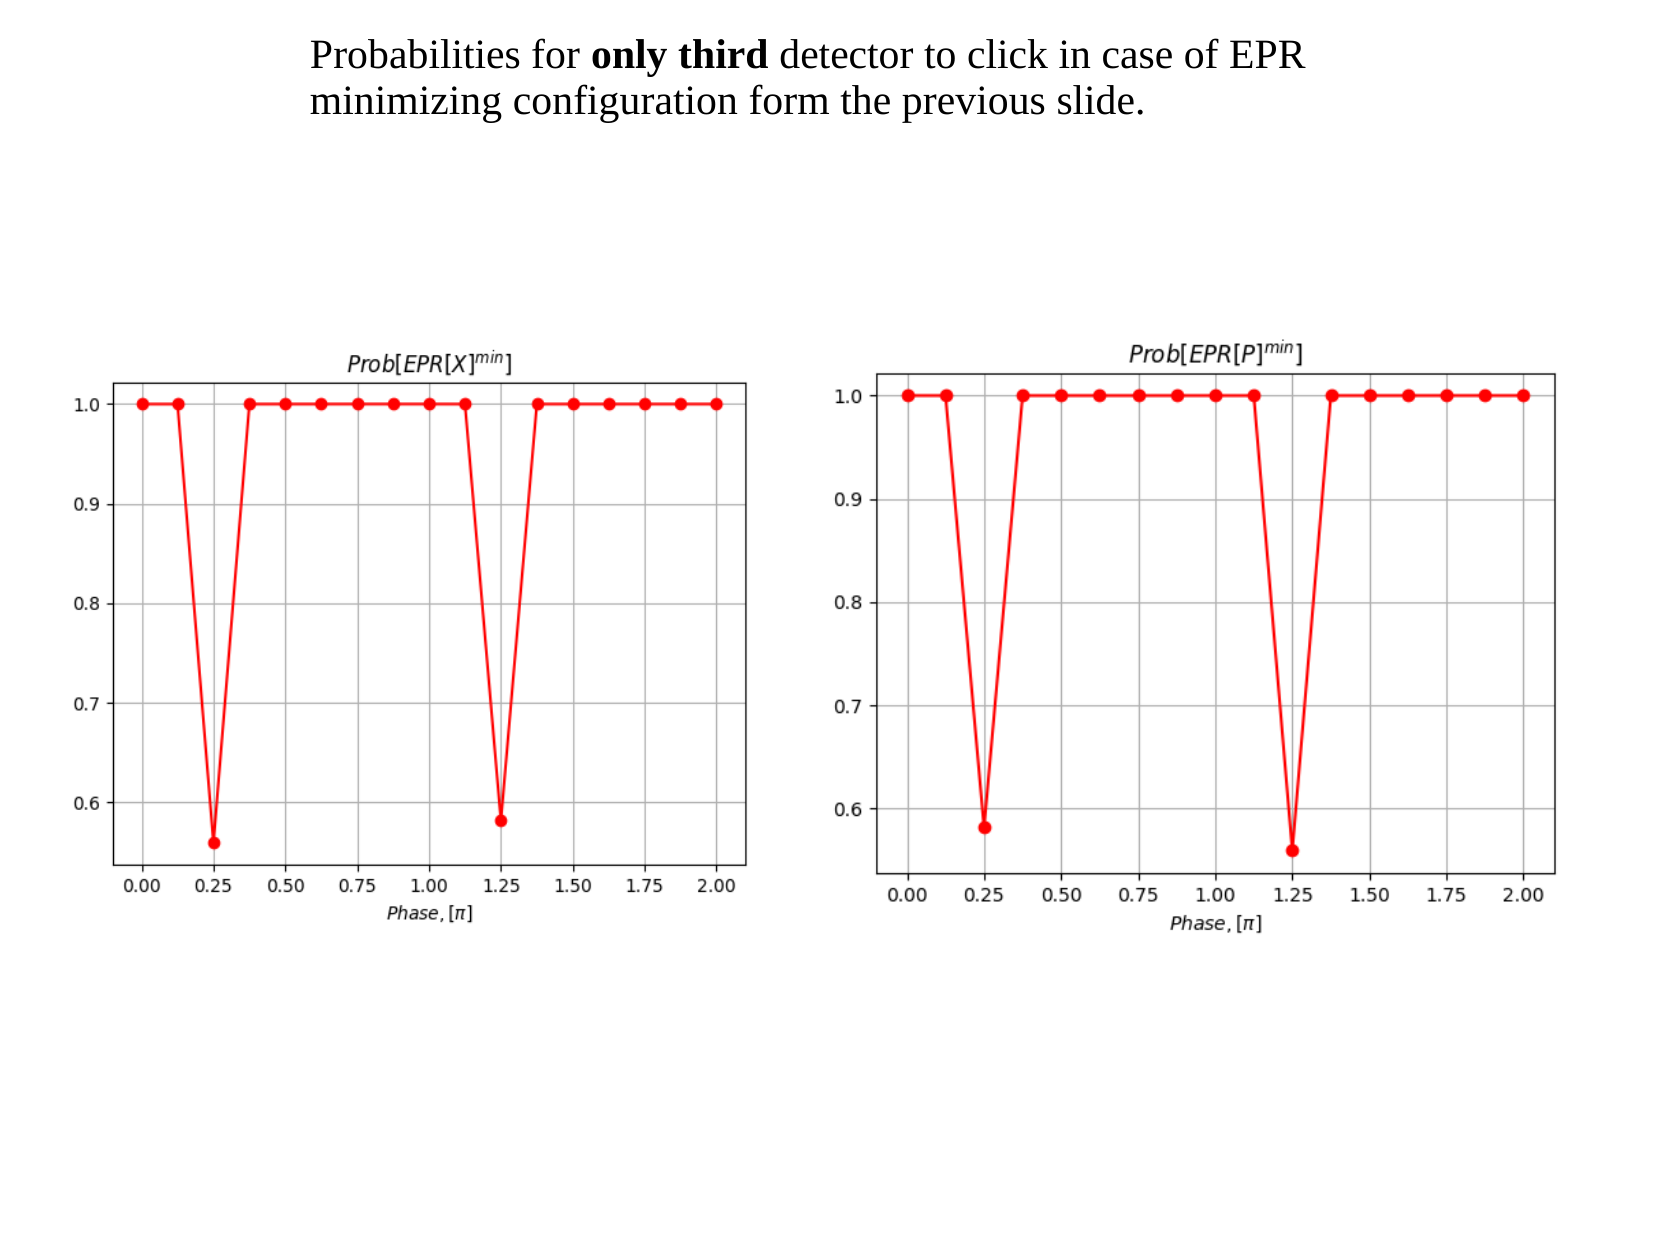

Probabilities for only third detector to click in case of EPR minimizing configuration form the previous slide.